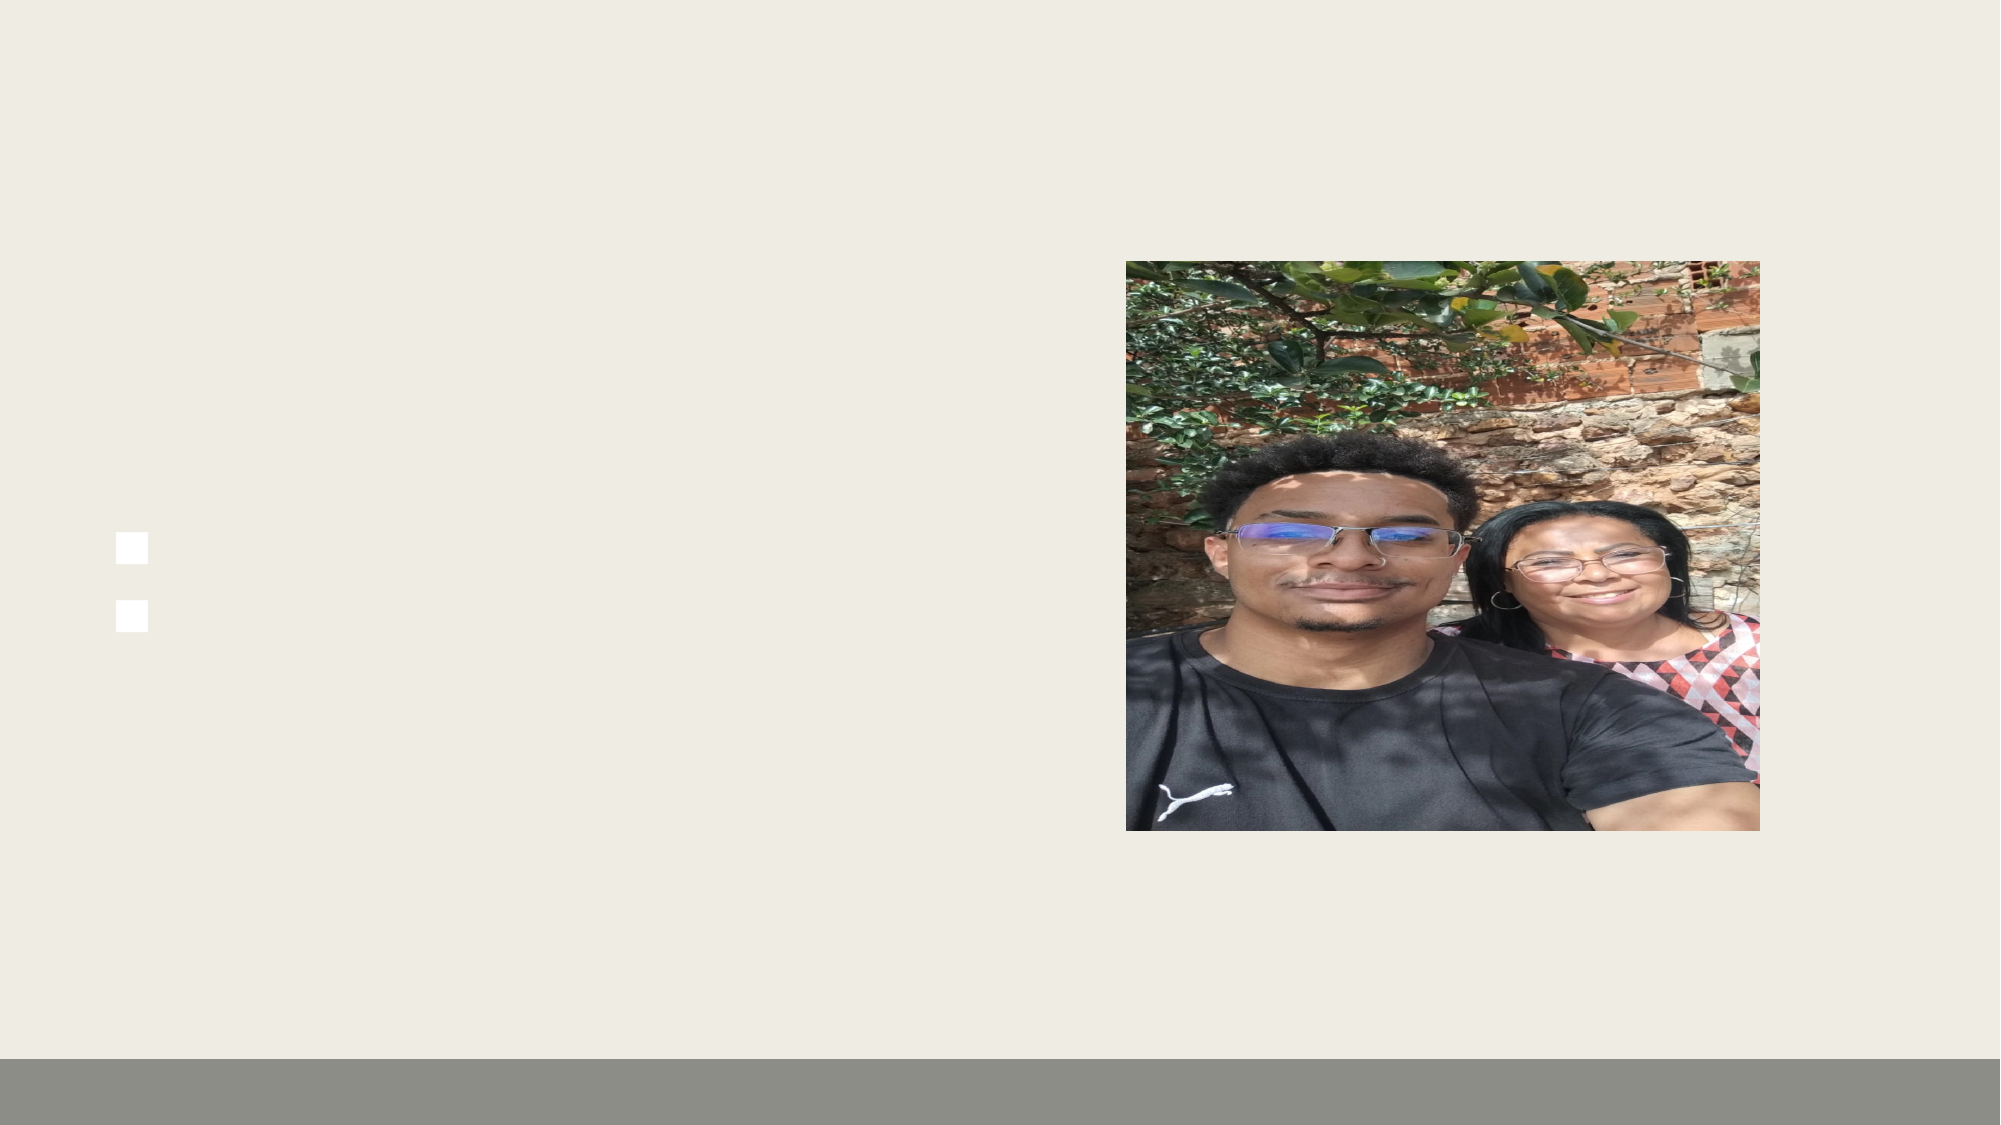

Segue foto de comprovação com a cliente. ​
# CONCLUSÃO
Obrigado a todos pela atenção.
Link dos canais da cliente: https://www.youtube.com/@nilzacriativa